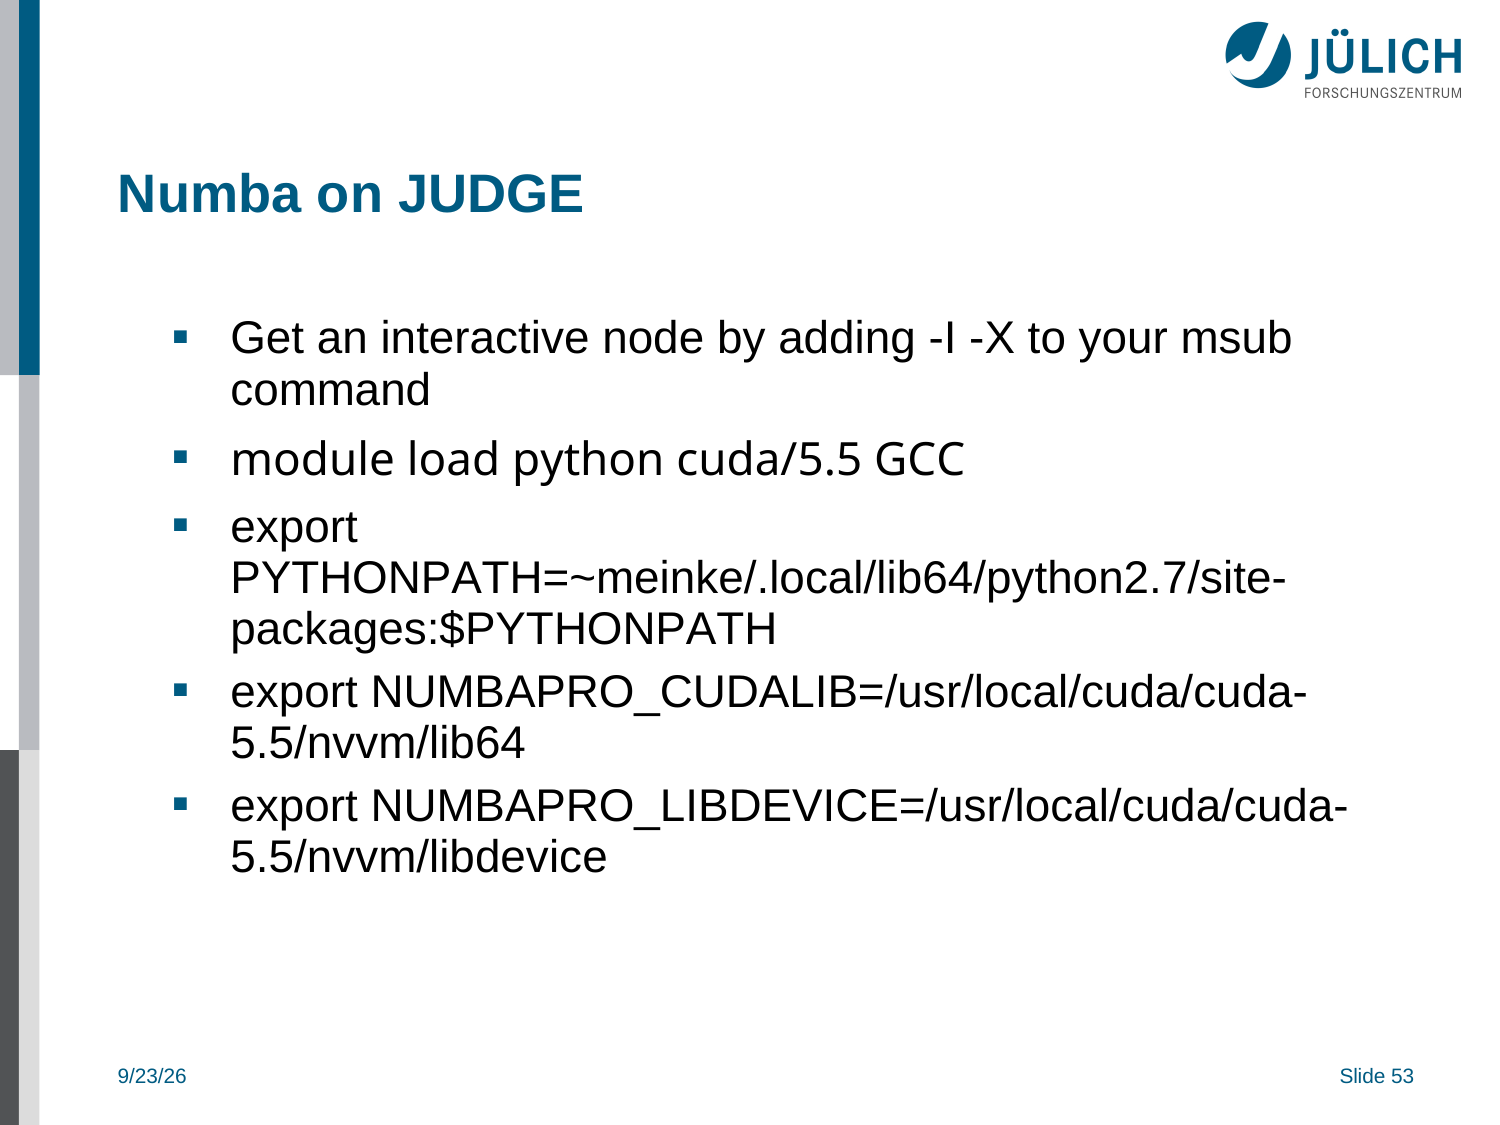

# Numba on JUDGE
Get an interactive node by adding -I -X to your msub command
module load python cuda/5.5 GCC
export PYTHONPATH=~meinke/.local/lib64/python2.7/site-packages:$PYTHONPATH
export NUMBAPRO_CUDALIB=/usr/local/cuda/cuda-5.5/nvvm/lib64
export NUMBAPRO_LIBDEVICE=/usr/local/cuda/cuda-5.5/nvvm/libdevice